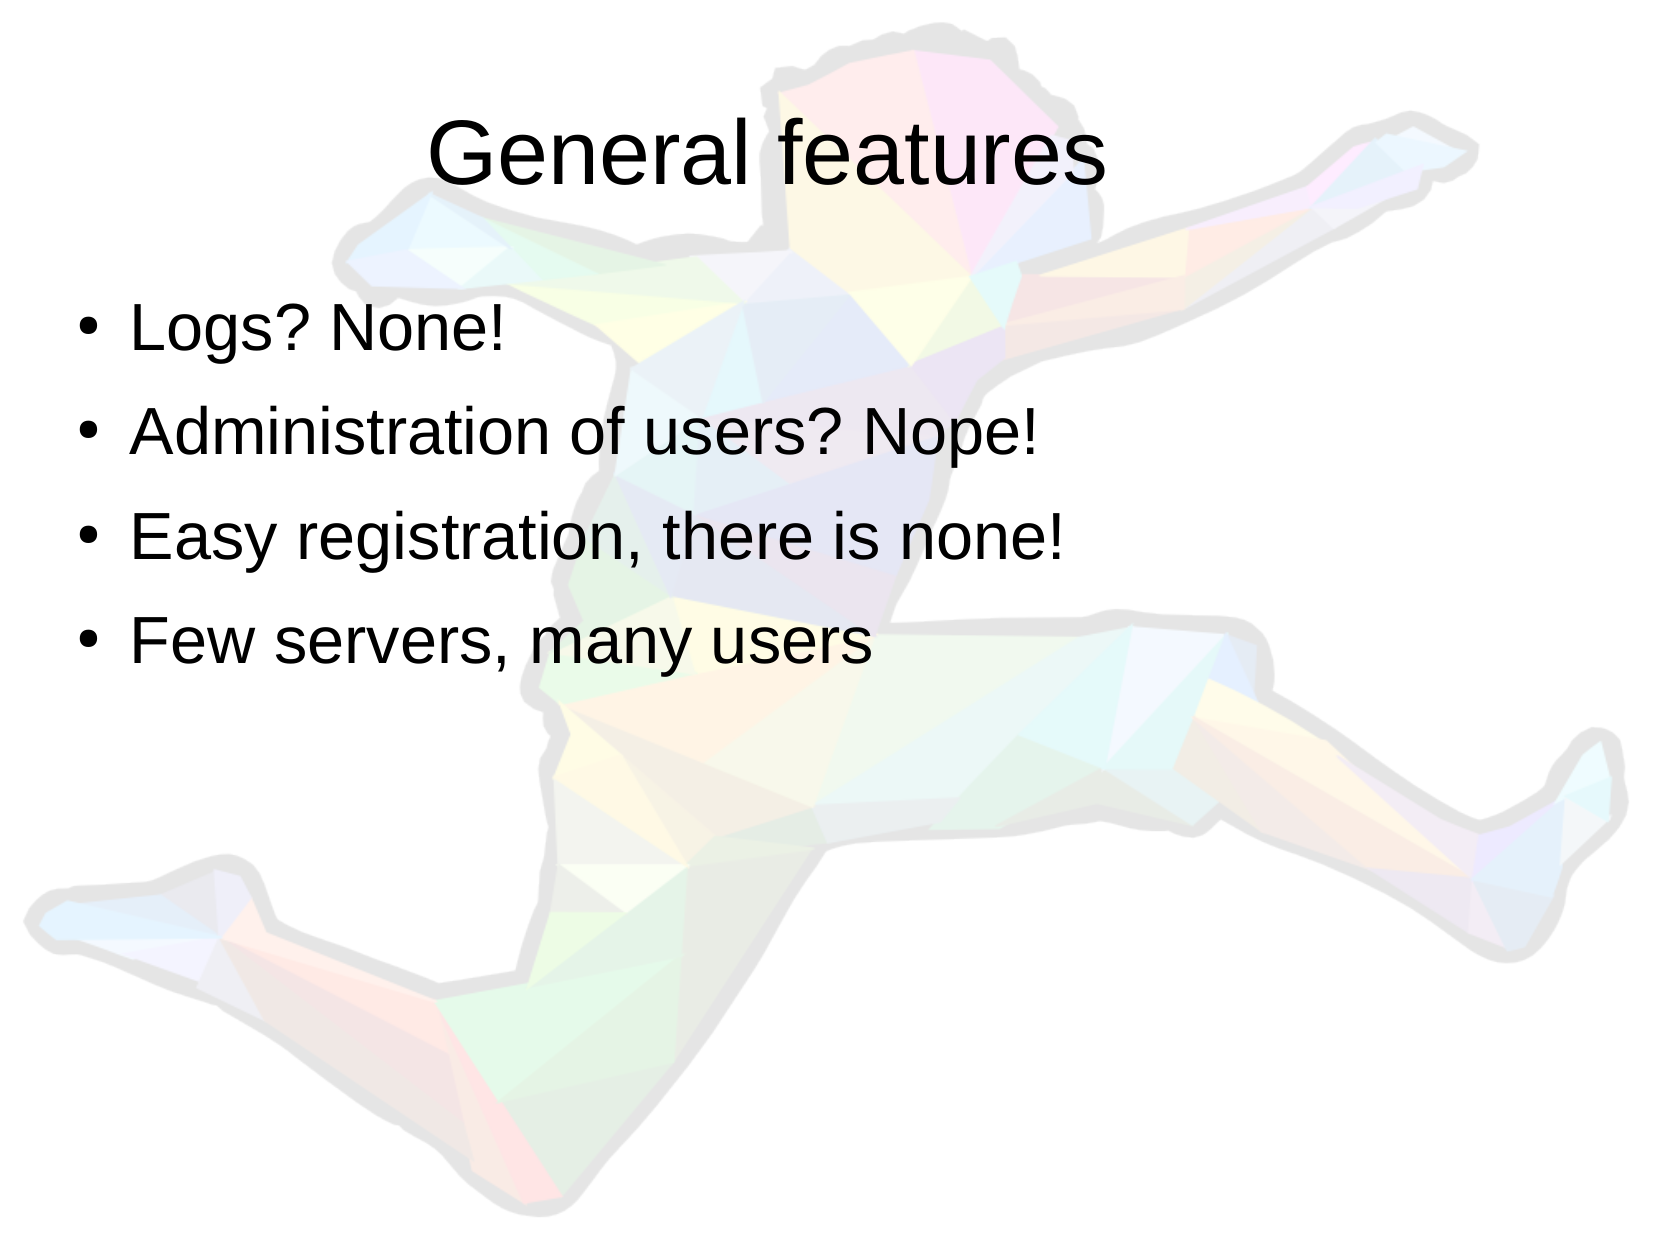

# General features
Logs? None!
Administration of users? Nope!
Easy registration, there is none!
Few servers, many users